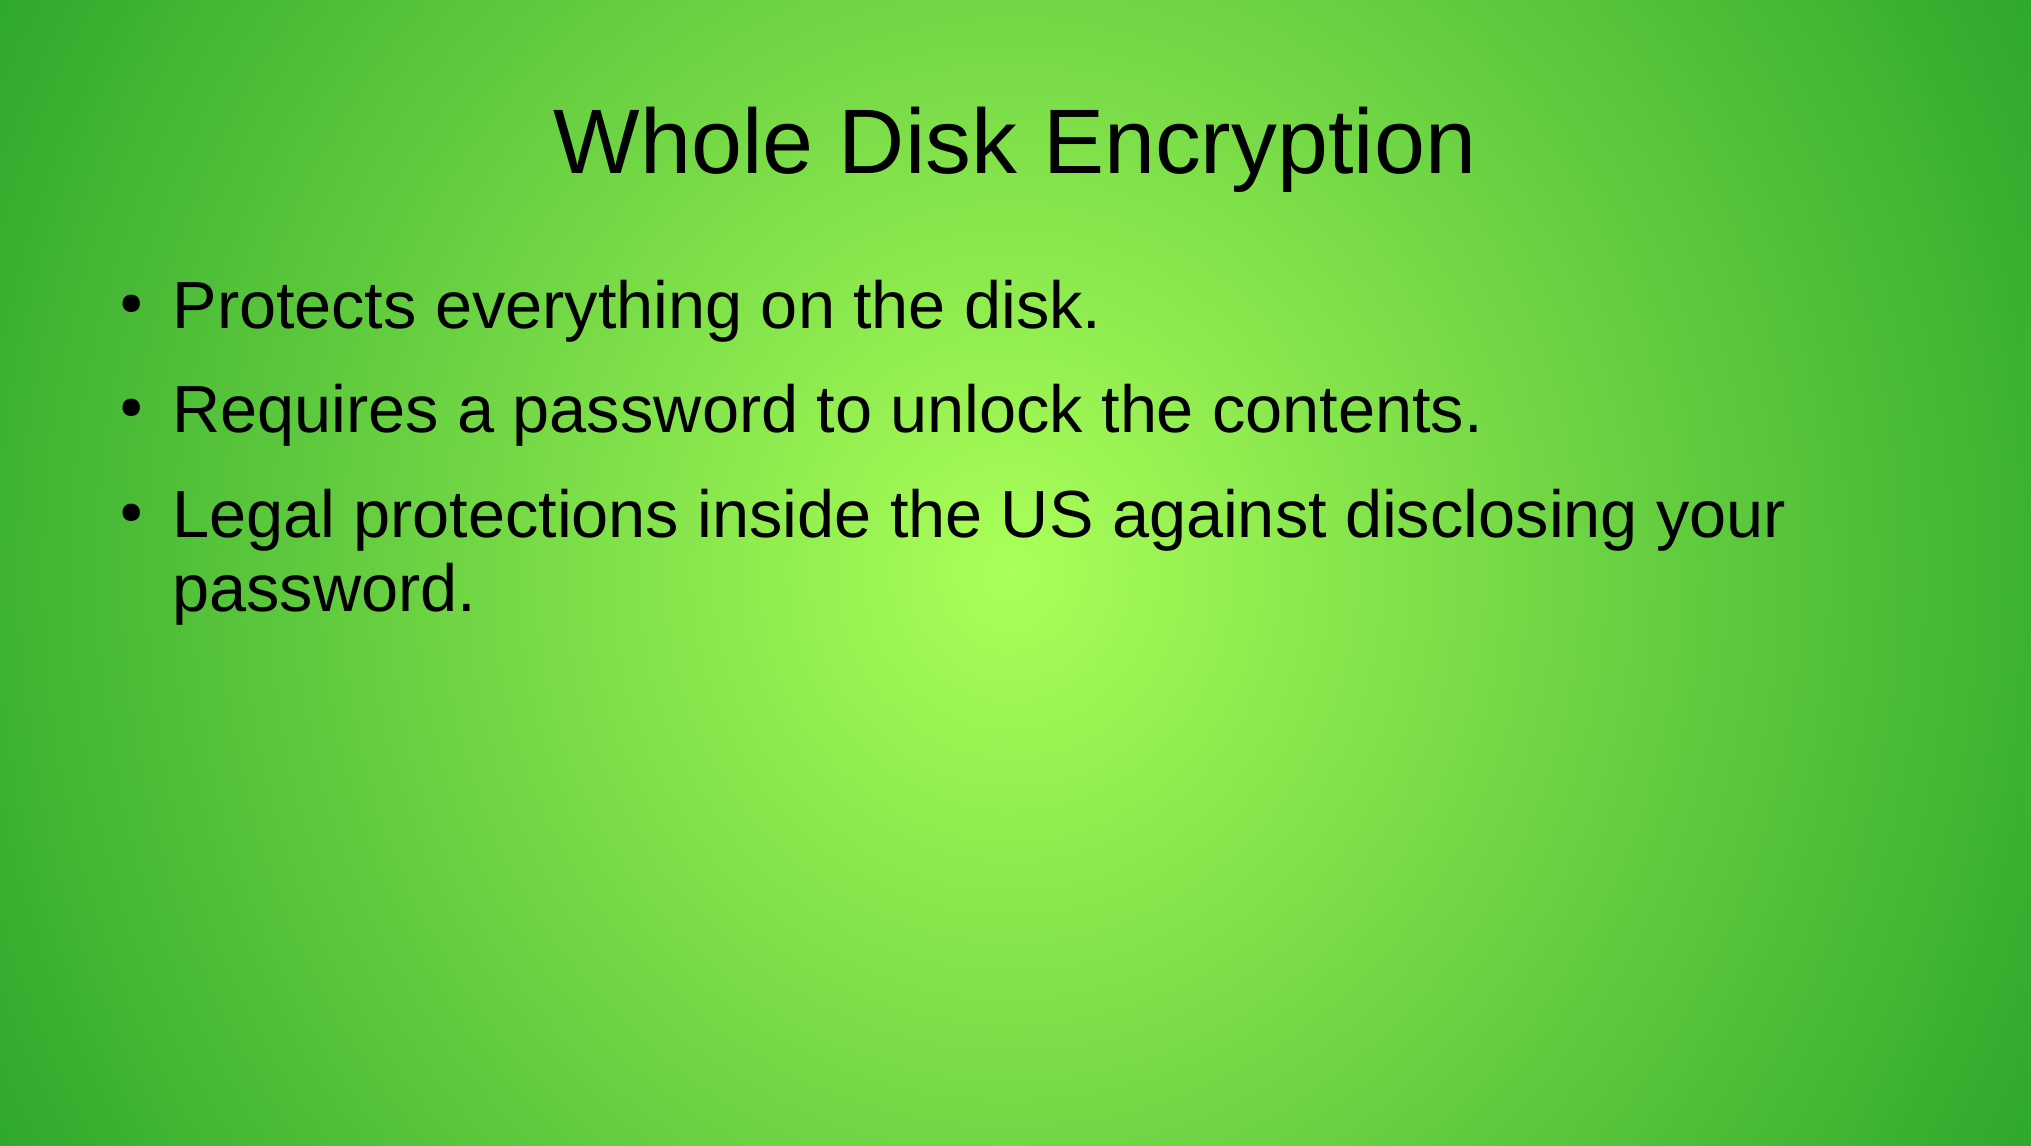

# Whole Disk Encryption
Protects everything on the disk.
Requires a password to unlock the contents.
Legal protections inside the US against disclosing your password.